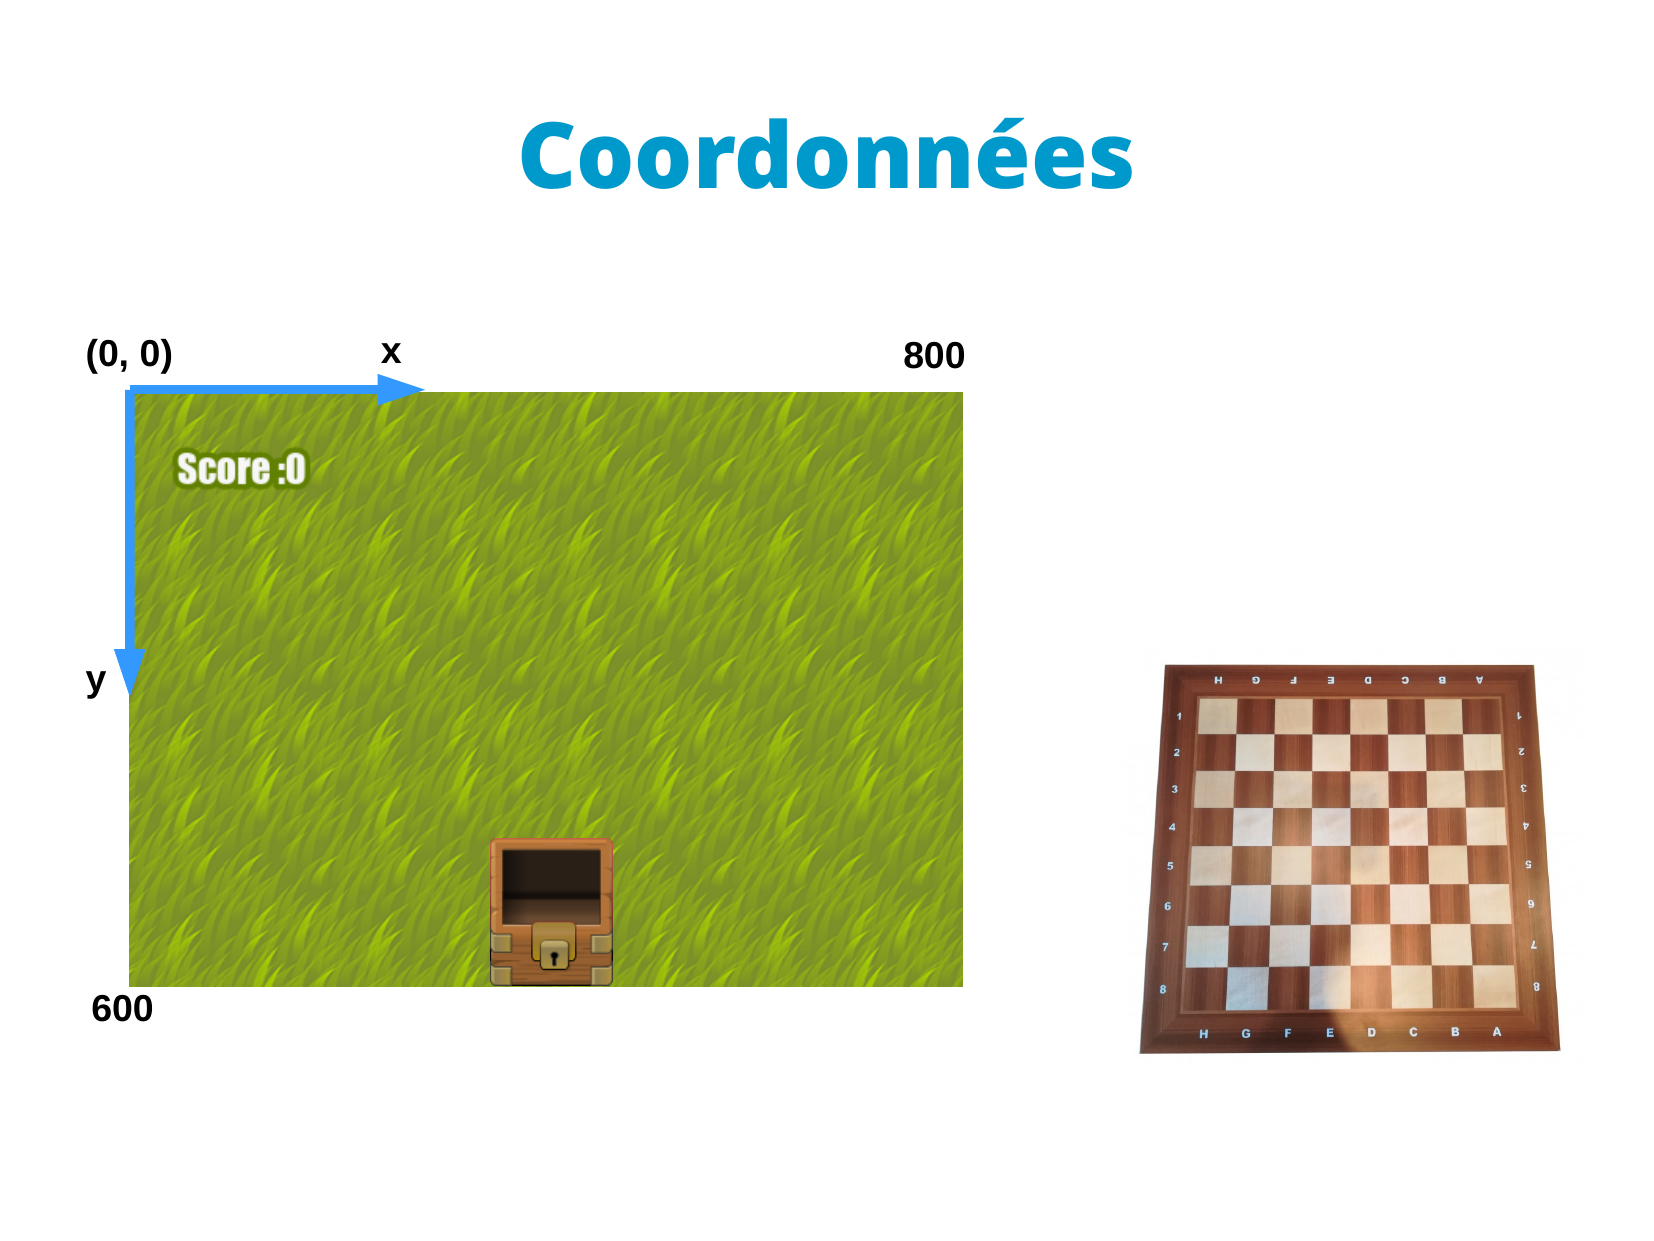

# Coordonnées
x
(0, 0)
800
y
600